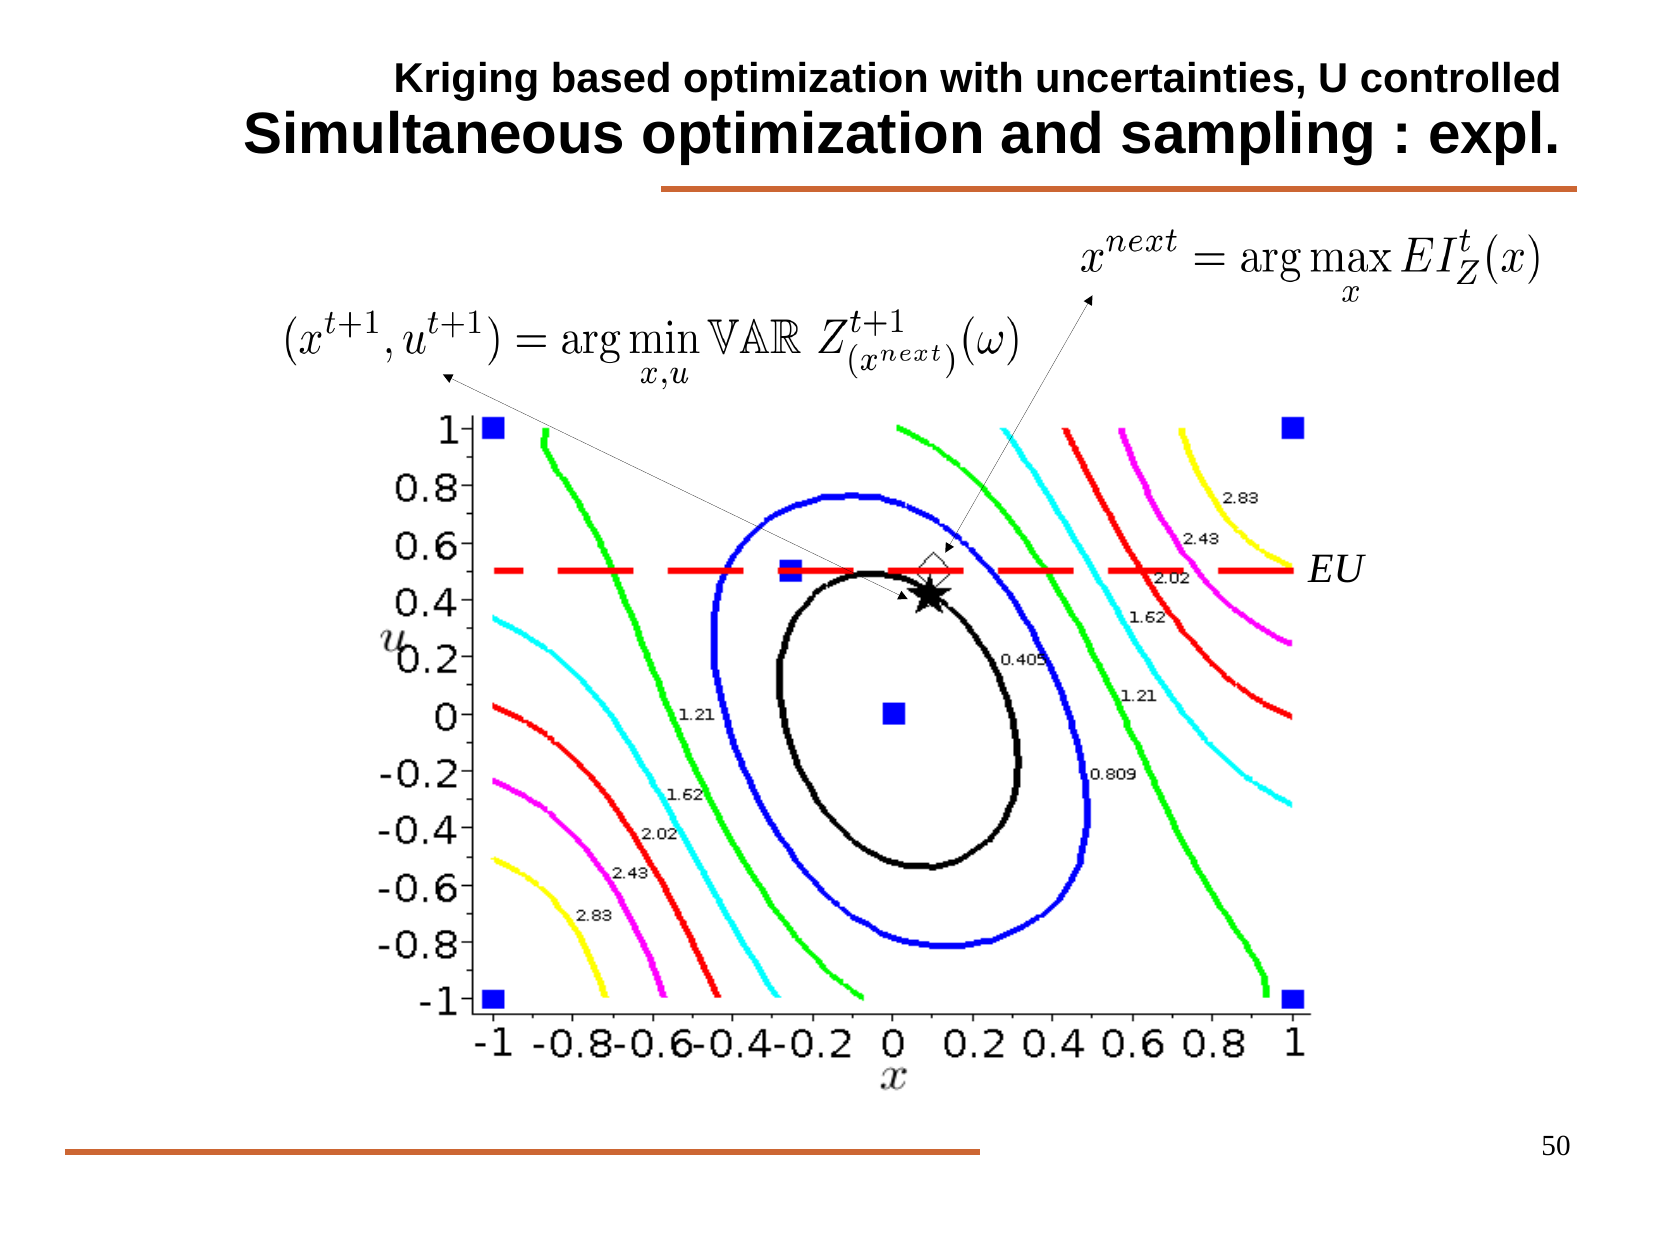

Kriging based optimization with uncertainties, U controlled
Simultaneous optimization and sampling : expl.
EU
50